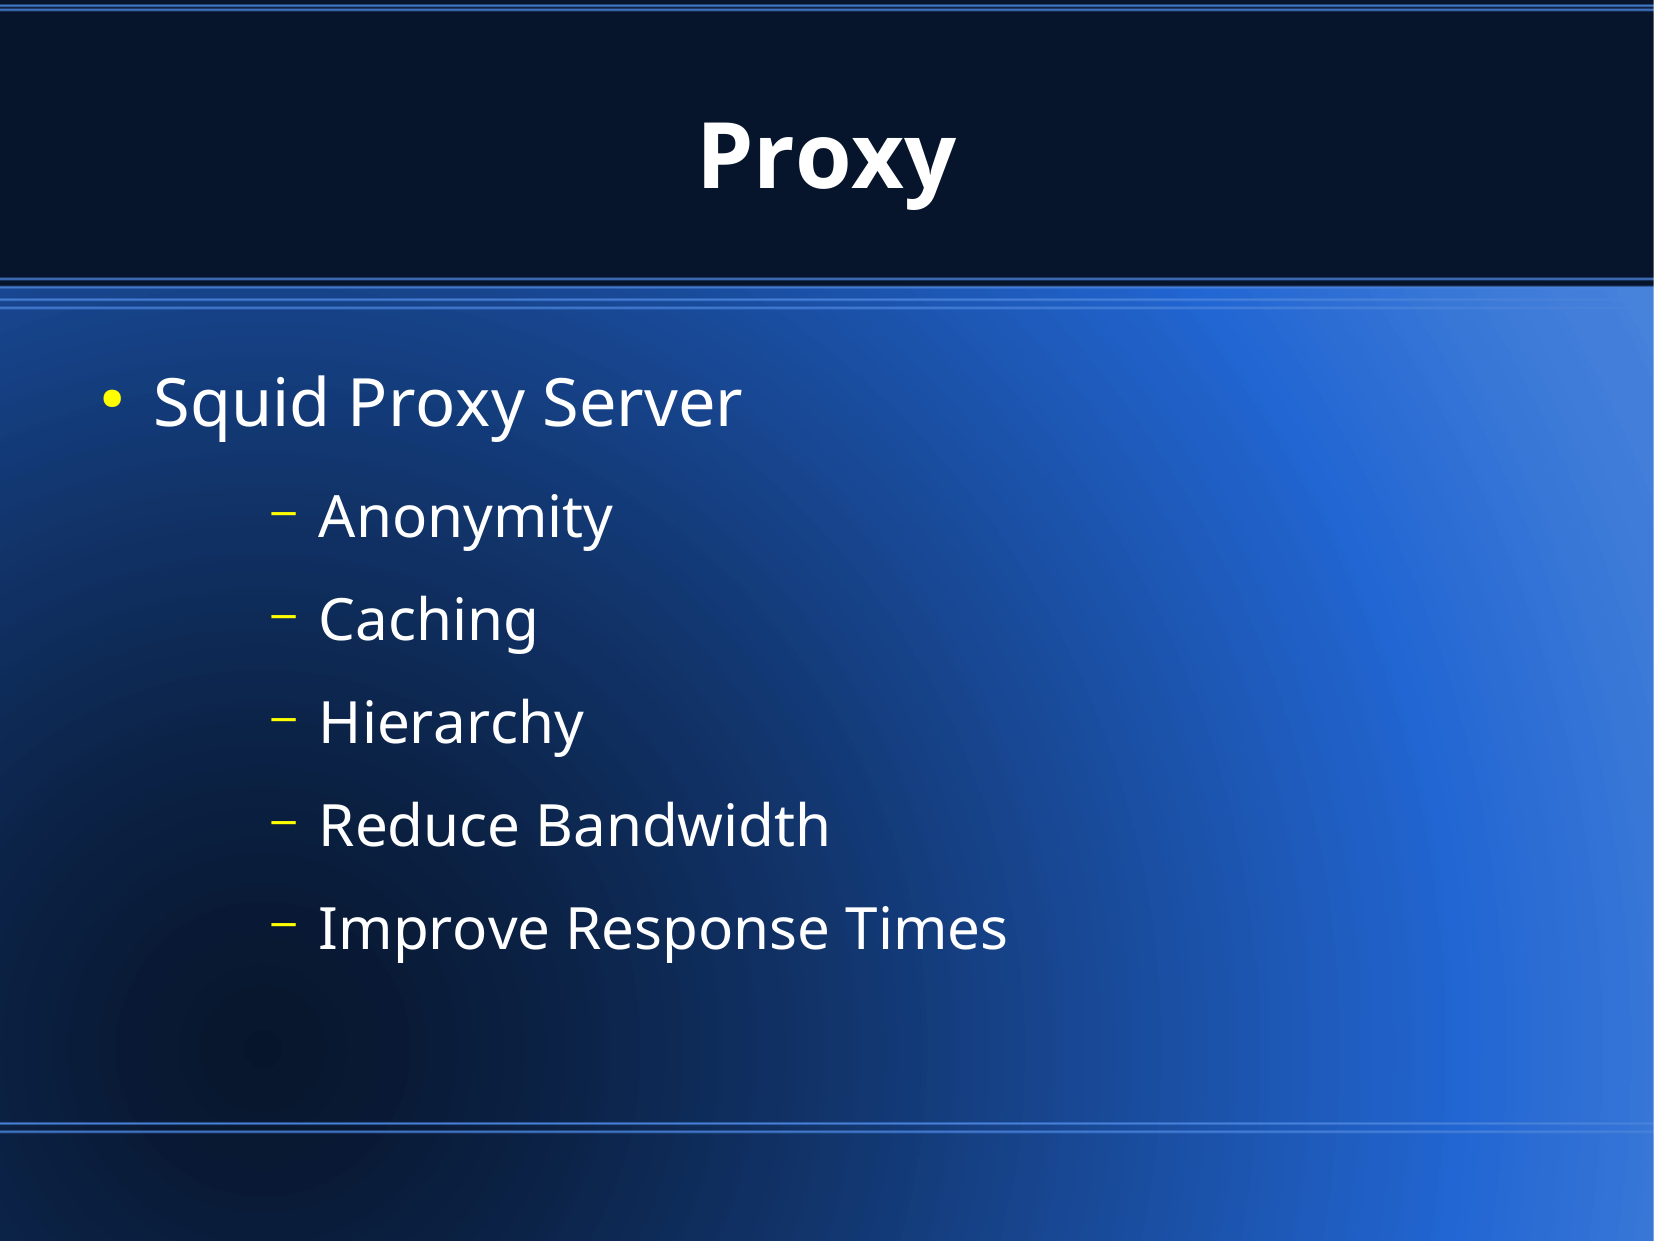

# Proxy
Squid Proxy Server
Anonymity
Caching
Hierarchy
Reduce Bandwidth
Improve Response Times